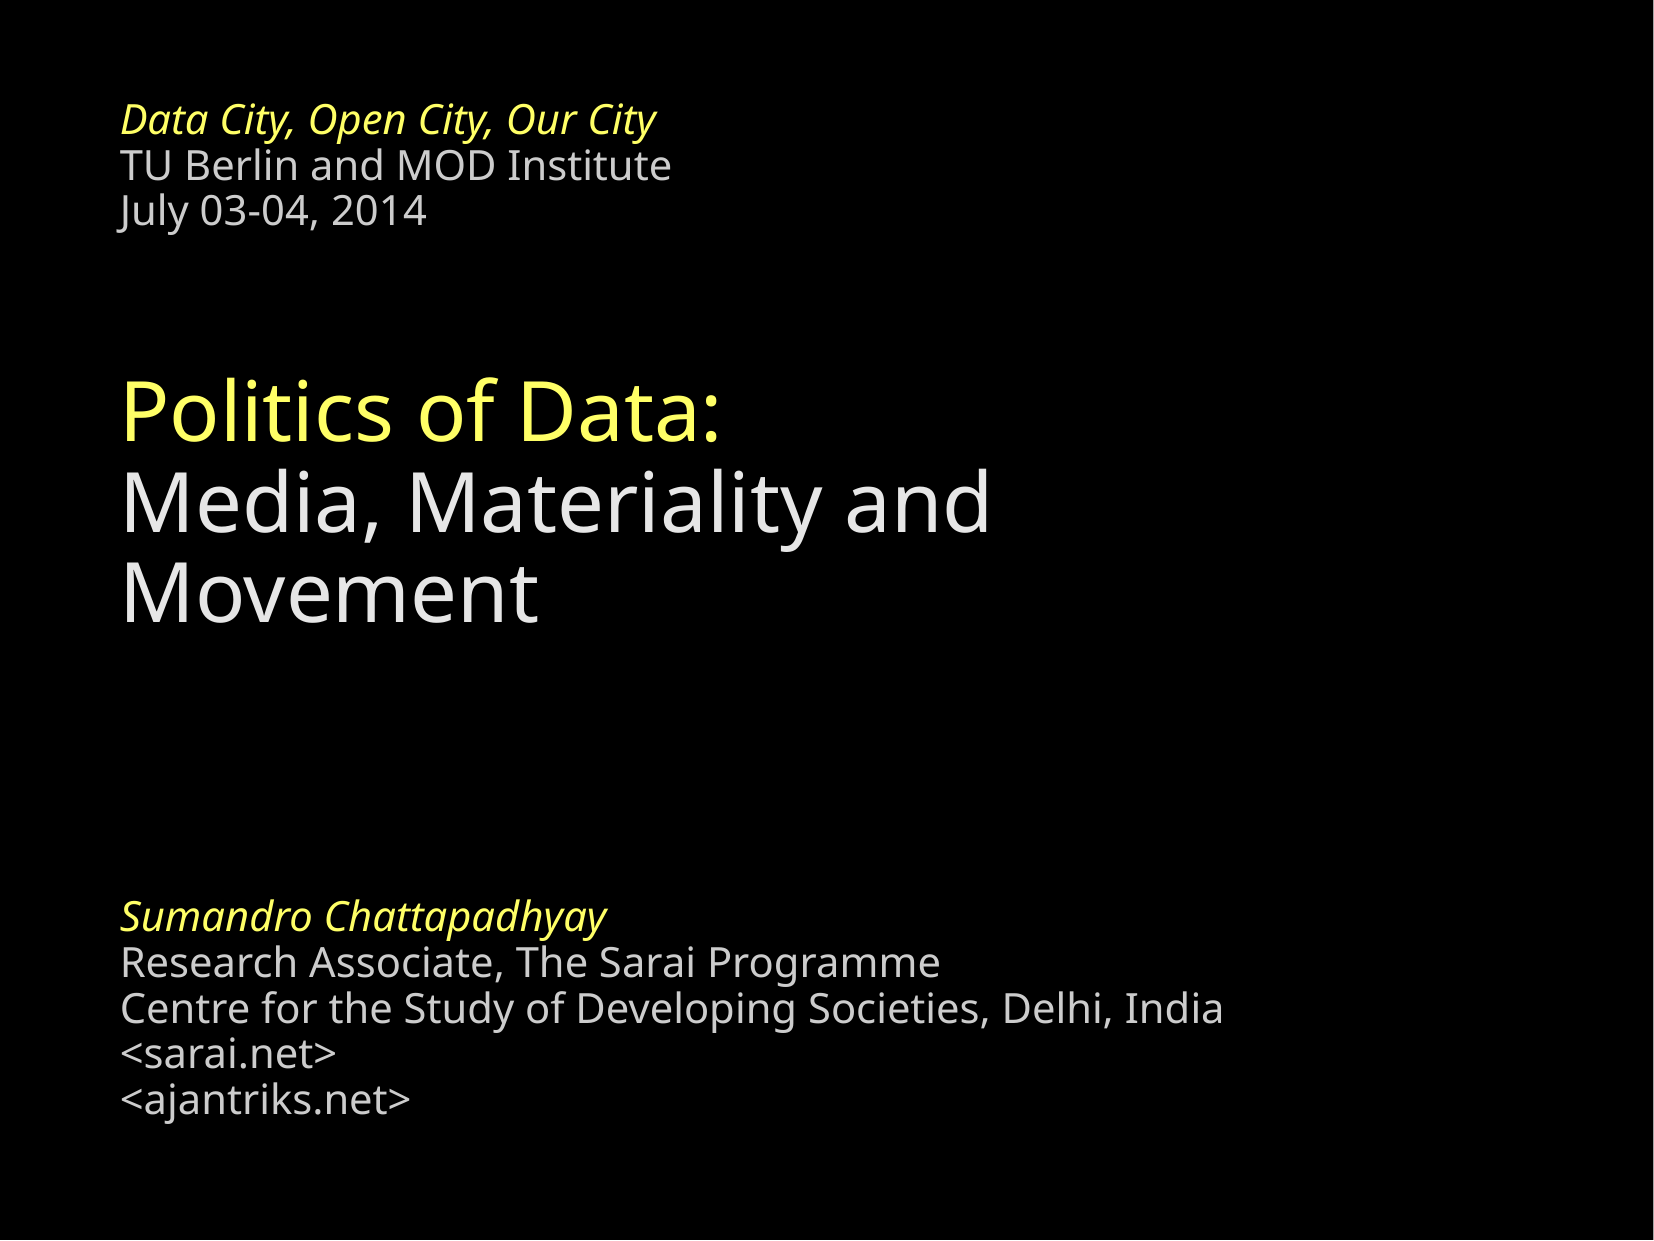

Data City, Open City, Our City
TU Berlin and MOD Institute
July 03-04, 2014
Politics of Data:
Media, Materiality and Movement
Sumandro Chattapadhyay
Research Associate, The Sarai Programme
Centre for the Study of Developing Societies, Delhi, India
<sarai.net>
<ajantriks.net>